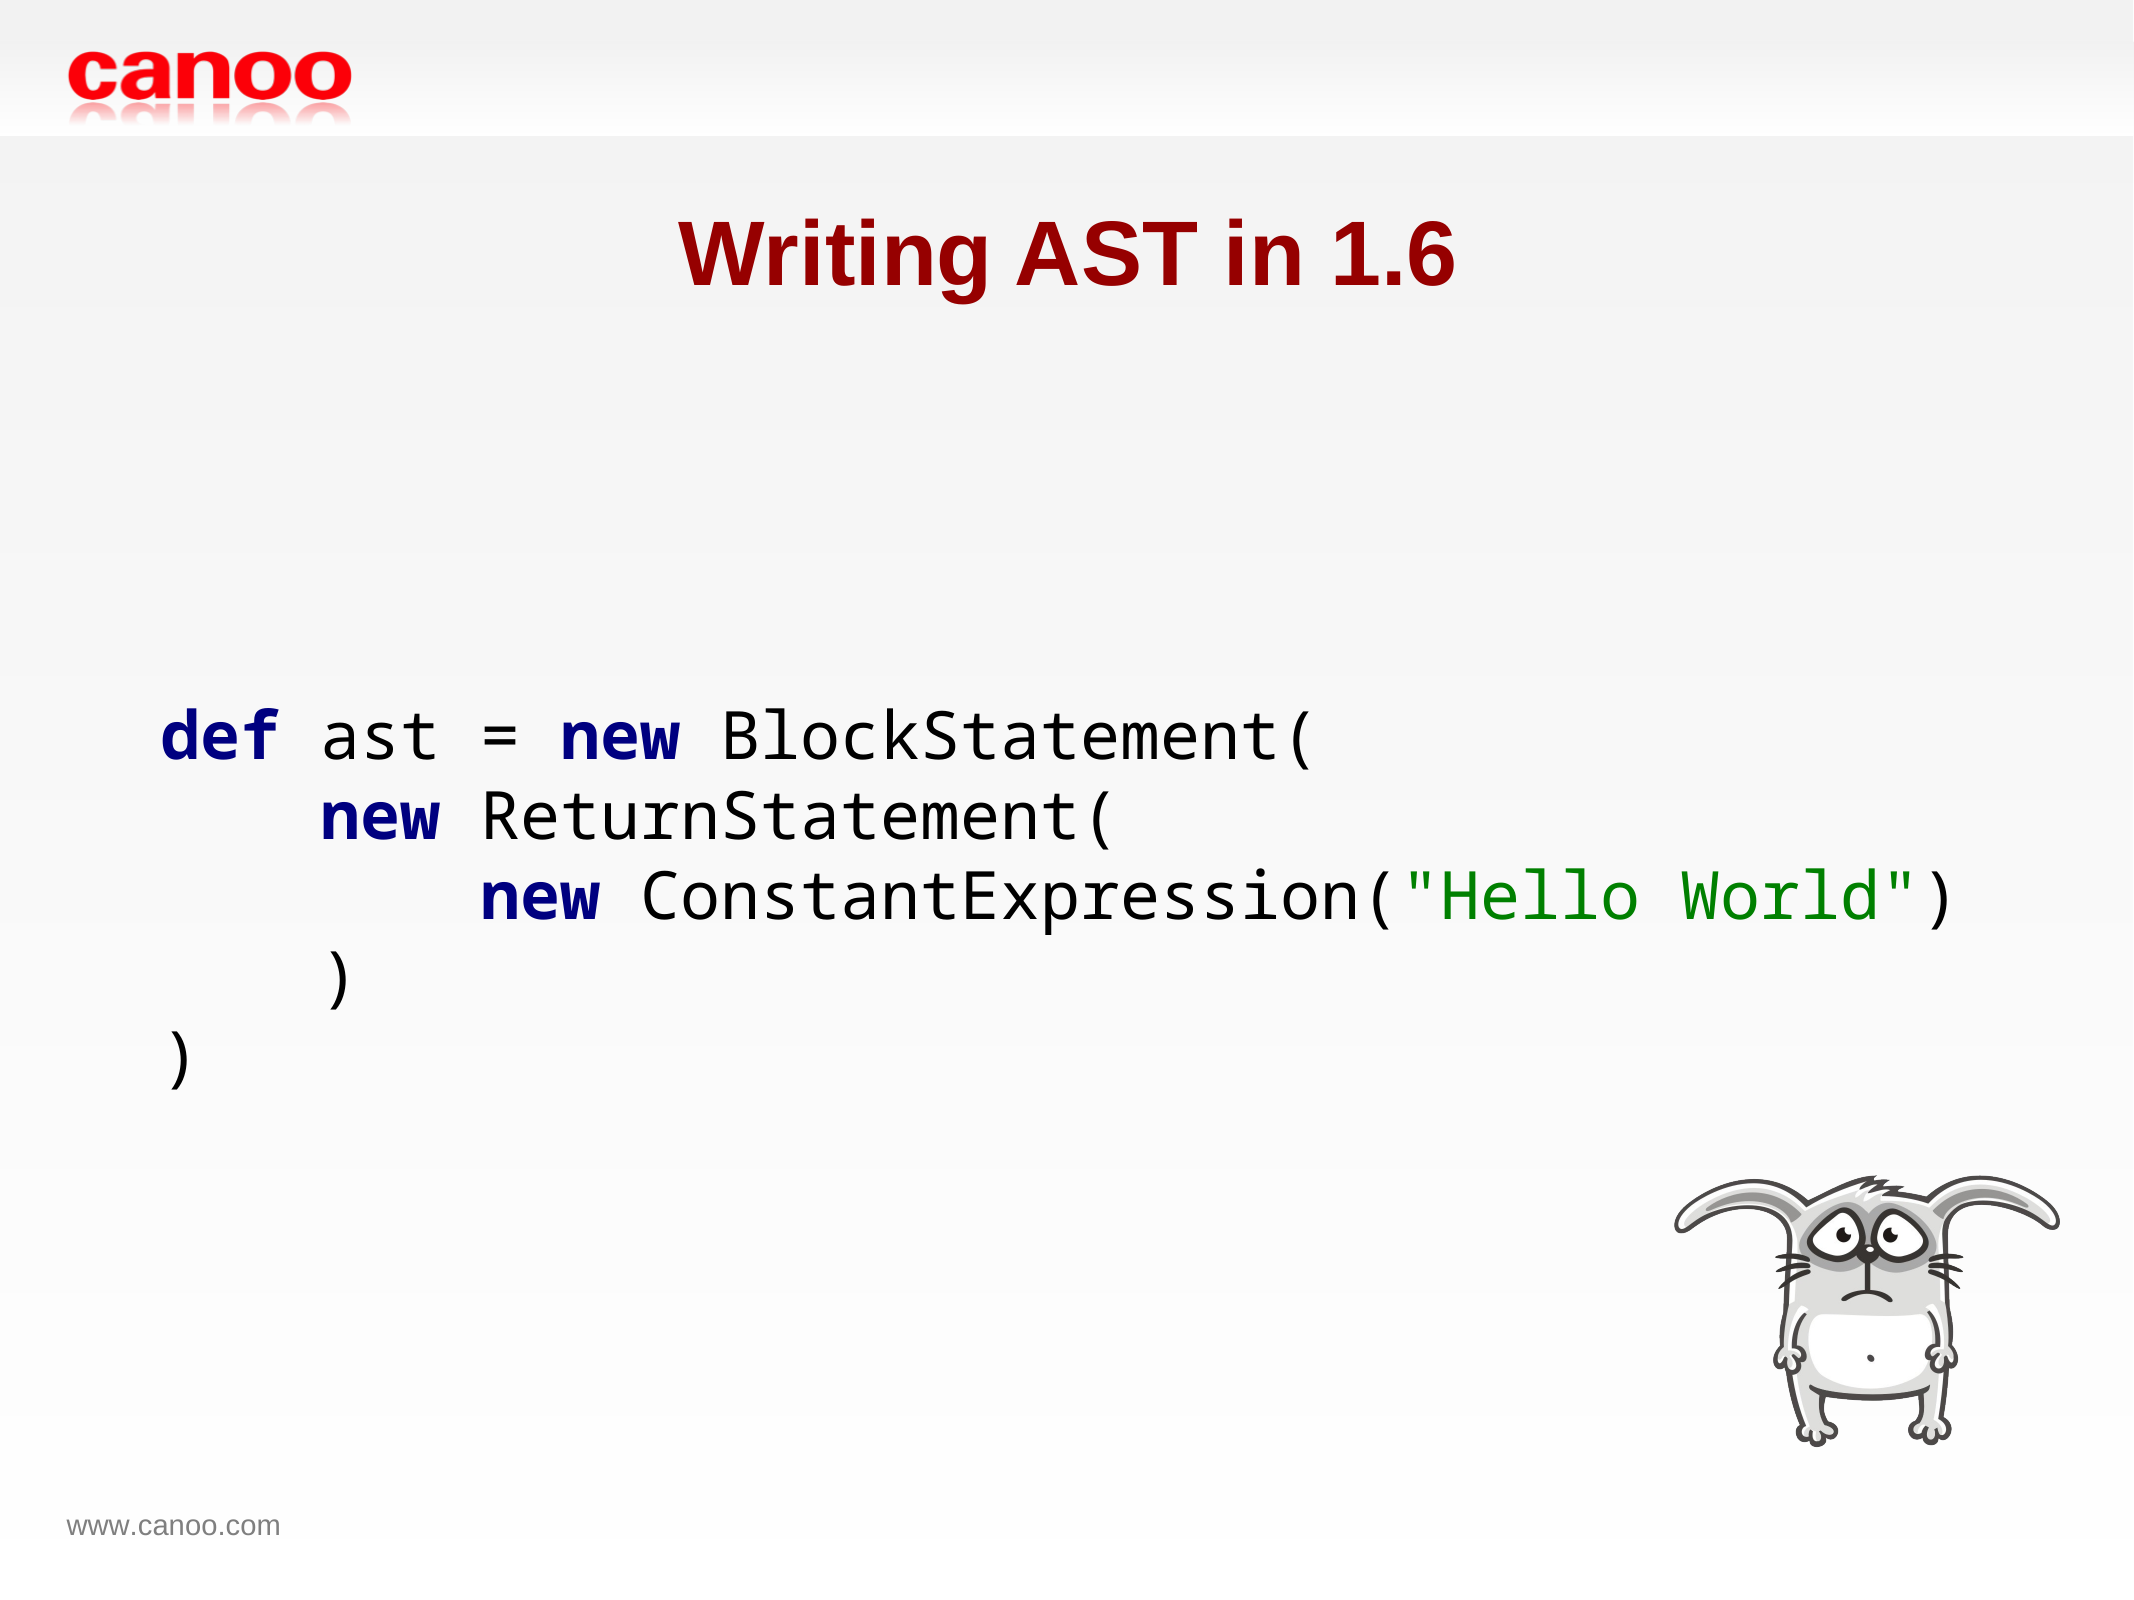

Writing AST in 1.6
# def ast = new BlockStatement( new ReturnStatement( new ConstantExpression("Hello World") ) )